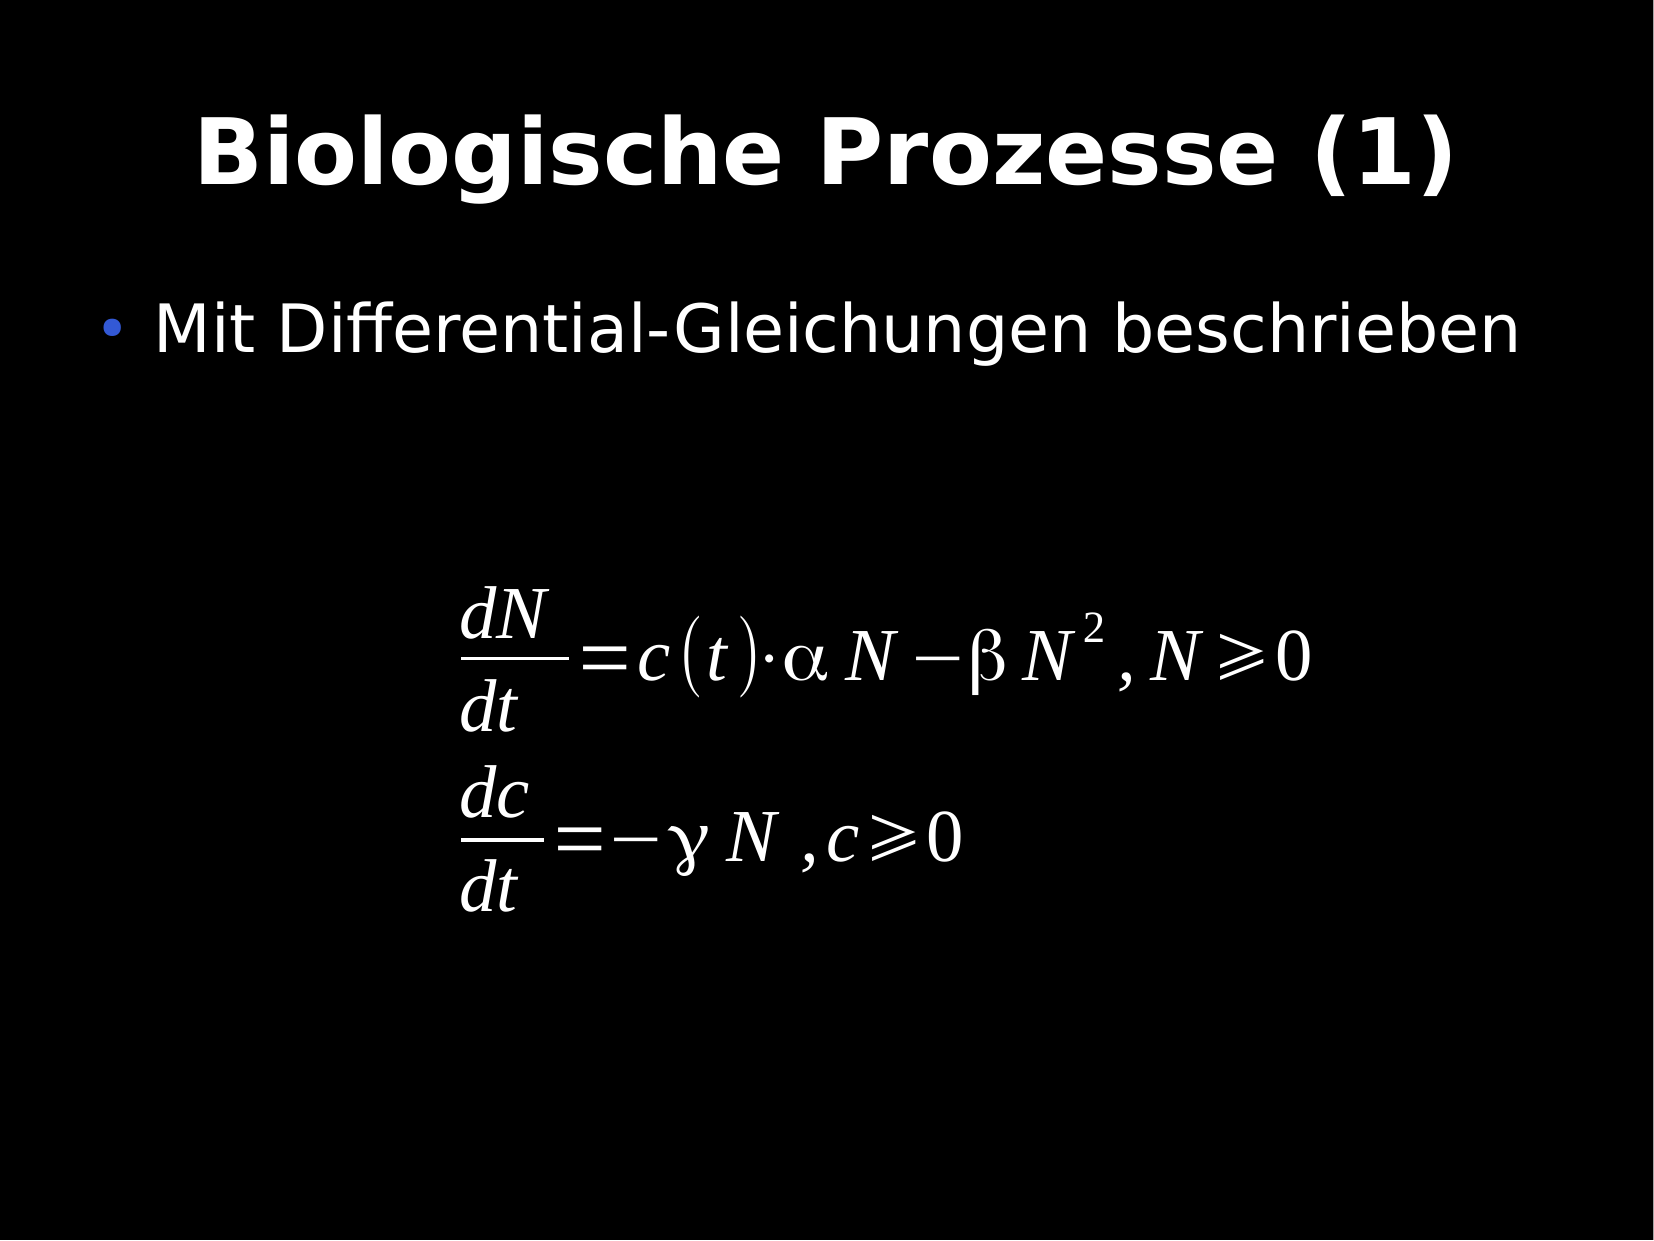

# Biologische Prozesse (1)
Mit Differential-Gleichungen beschrieben